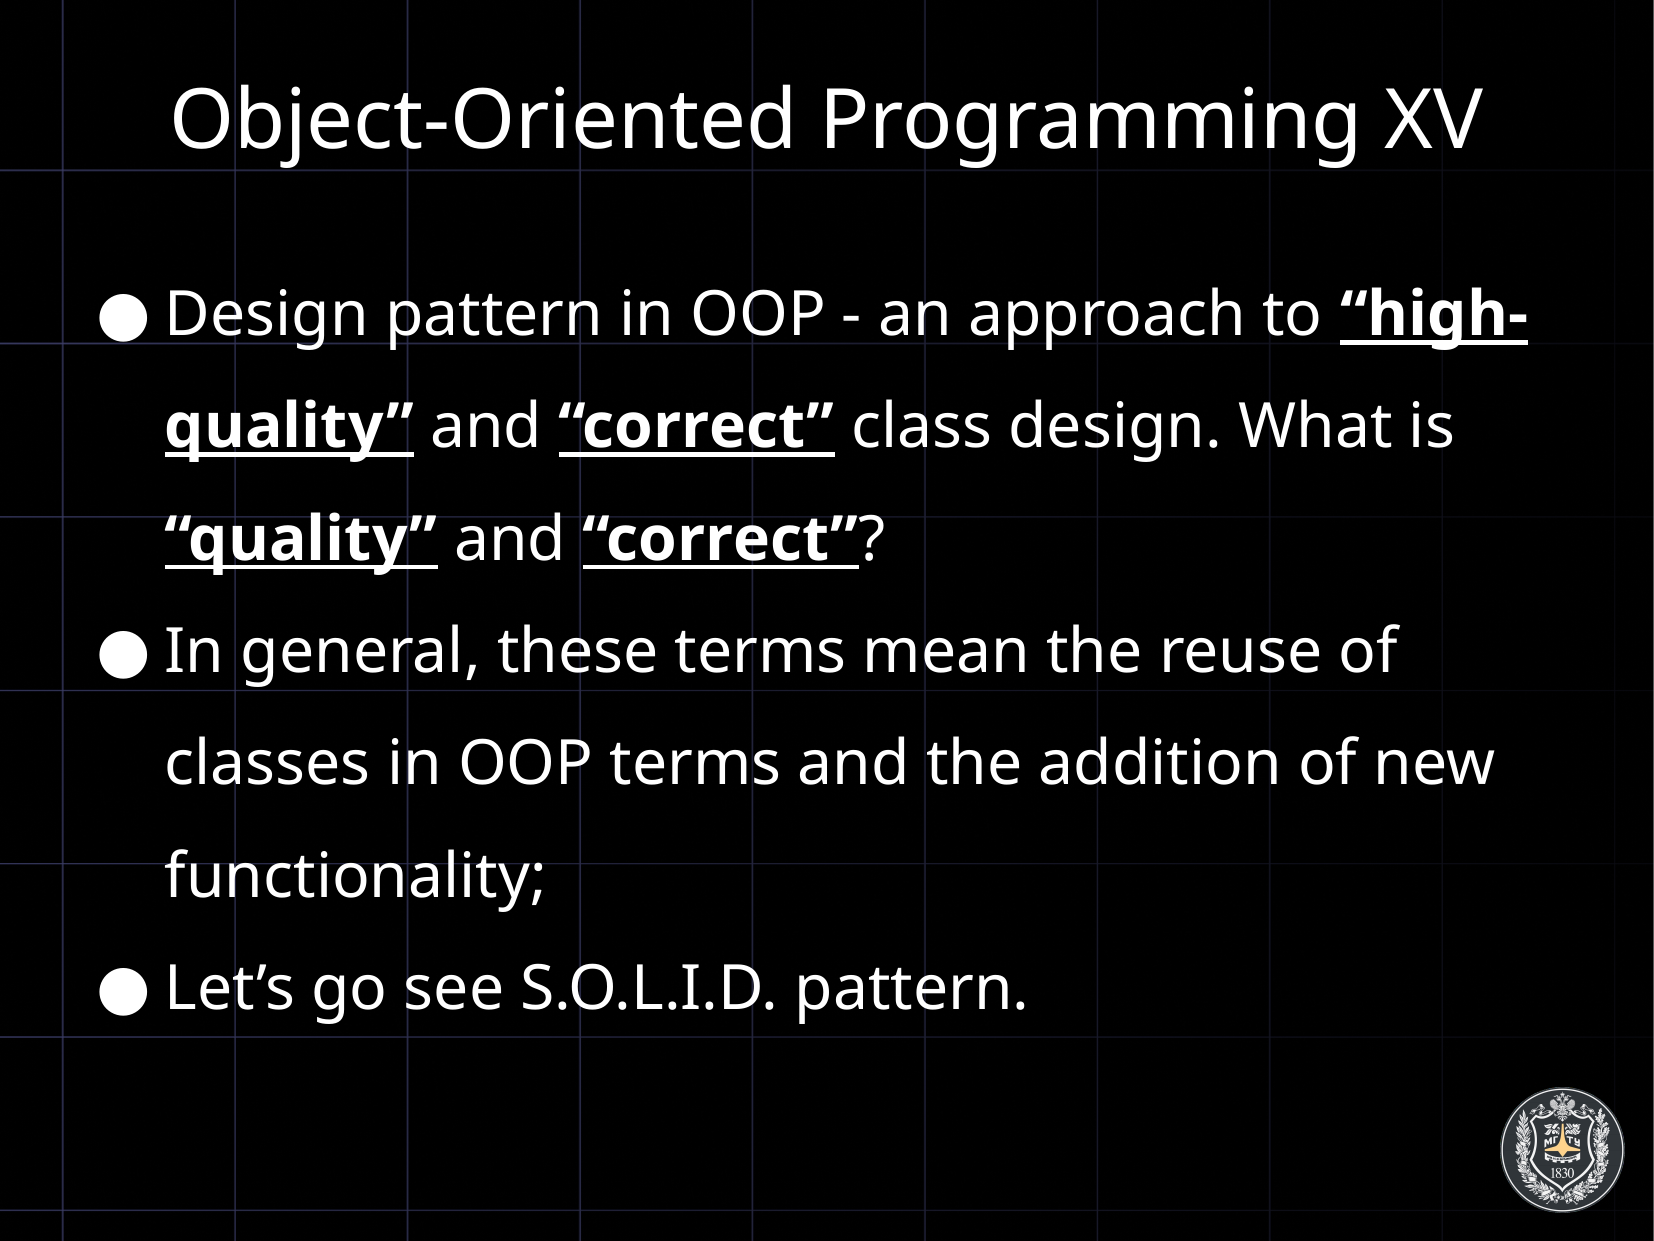

Object-Oriented Programming XV
Design pattern in OOP - an approach to “high-quality” and “correct” class design. What is “quality” and “correct”?
In general, these terms mean the reuse of classes in OOP terms and the addition of new functionality;
Let’s go see S.O.L.I.D. pattern.